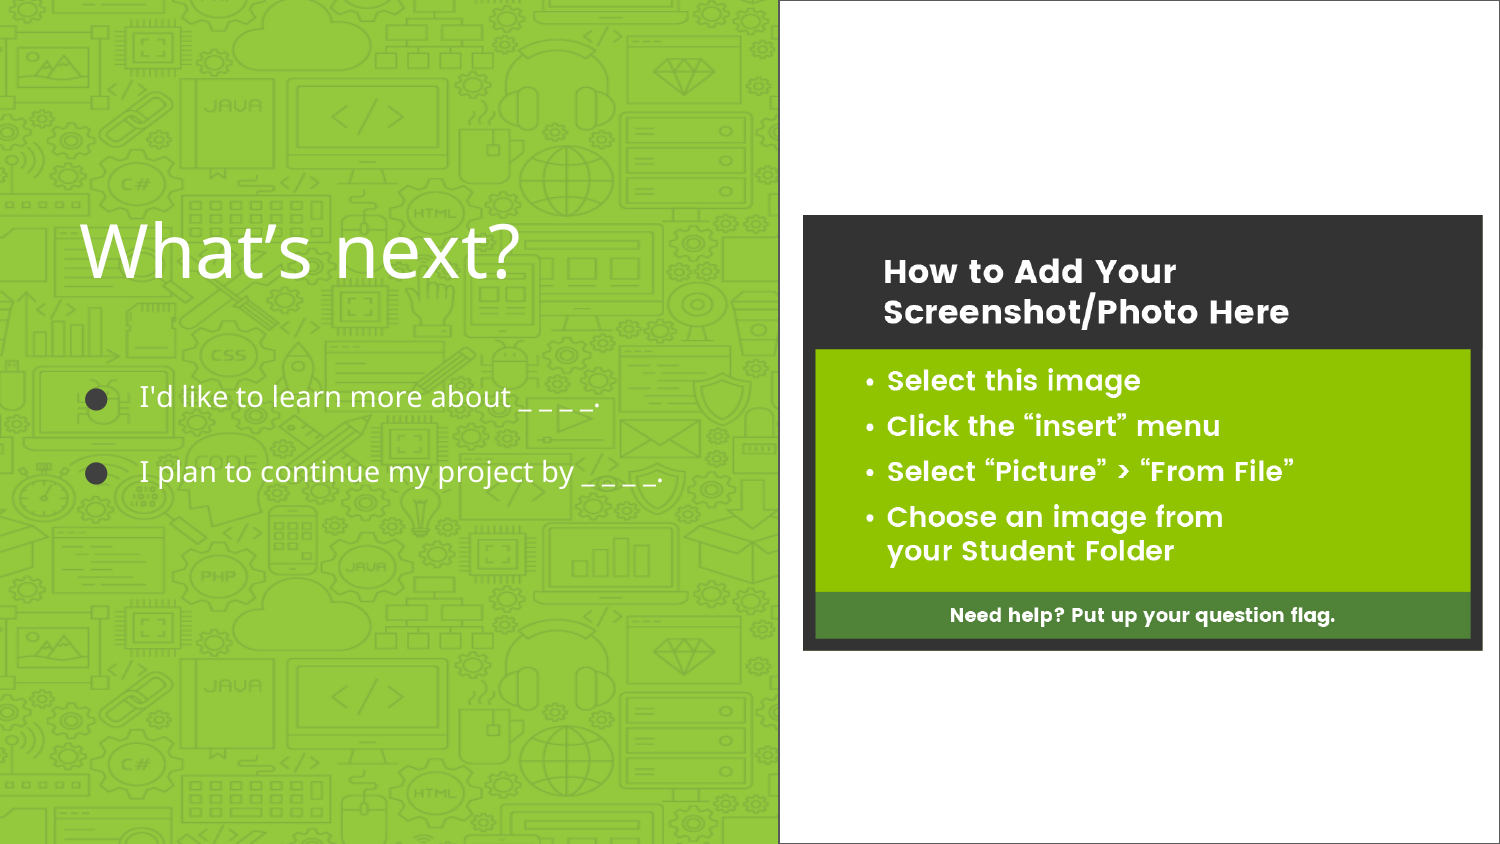

What’s next?
I'd like to learn more about _ _ _ _.
I plan to continue my project by _ _ _ _.